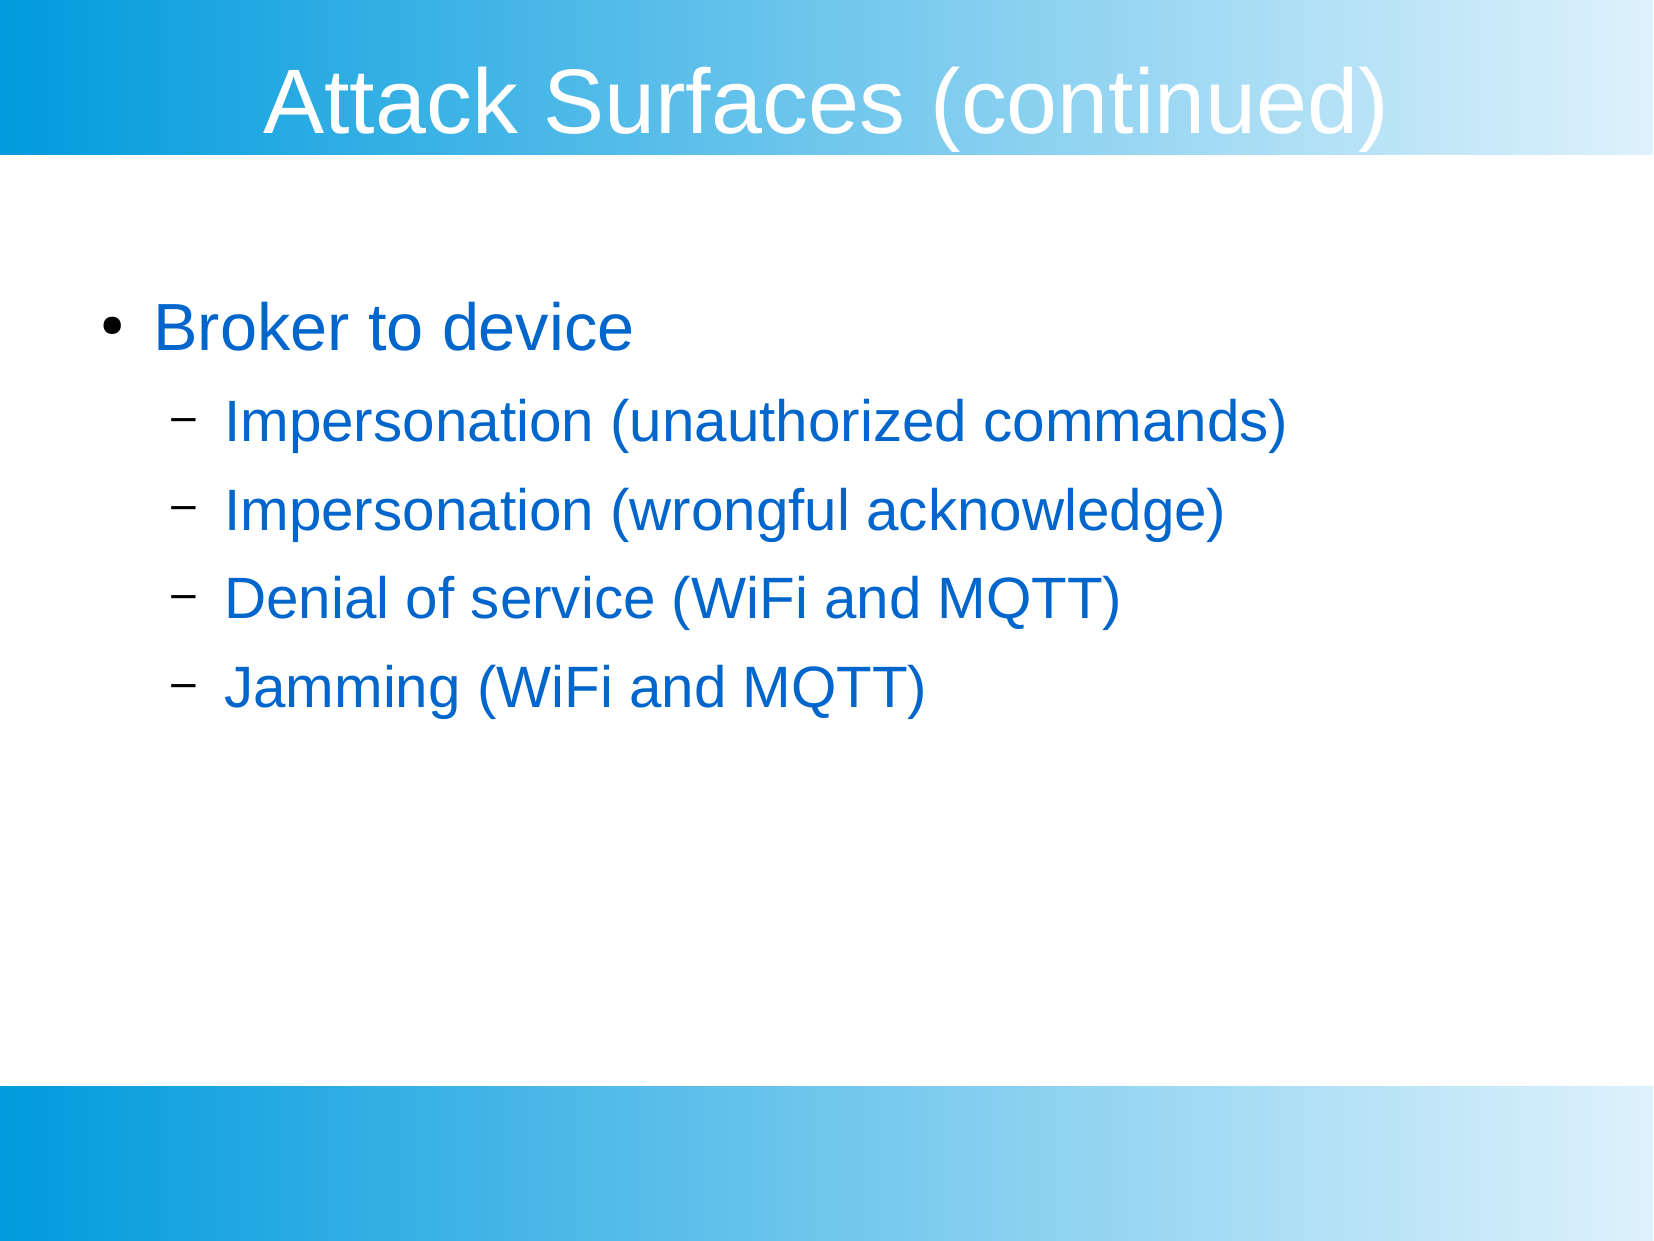

# Attack Surfaces (continued)
Broker to device
Impersonation (unauthorized commands)
Impersonation (wrongful acknowledge)
Denial of service (WiFi and MQTT)
Jamming (WiFi and MQTT)